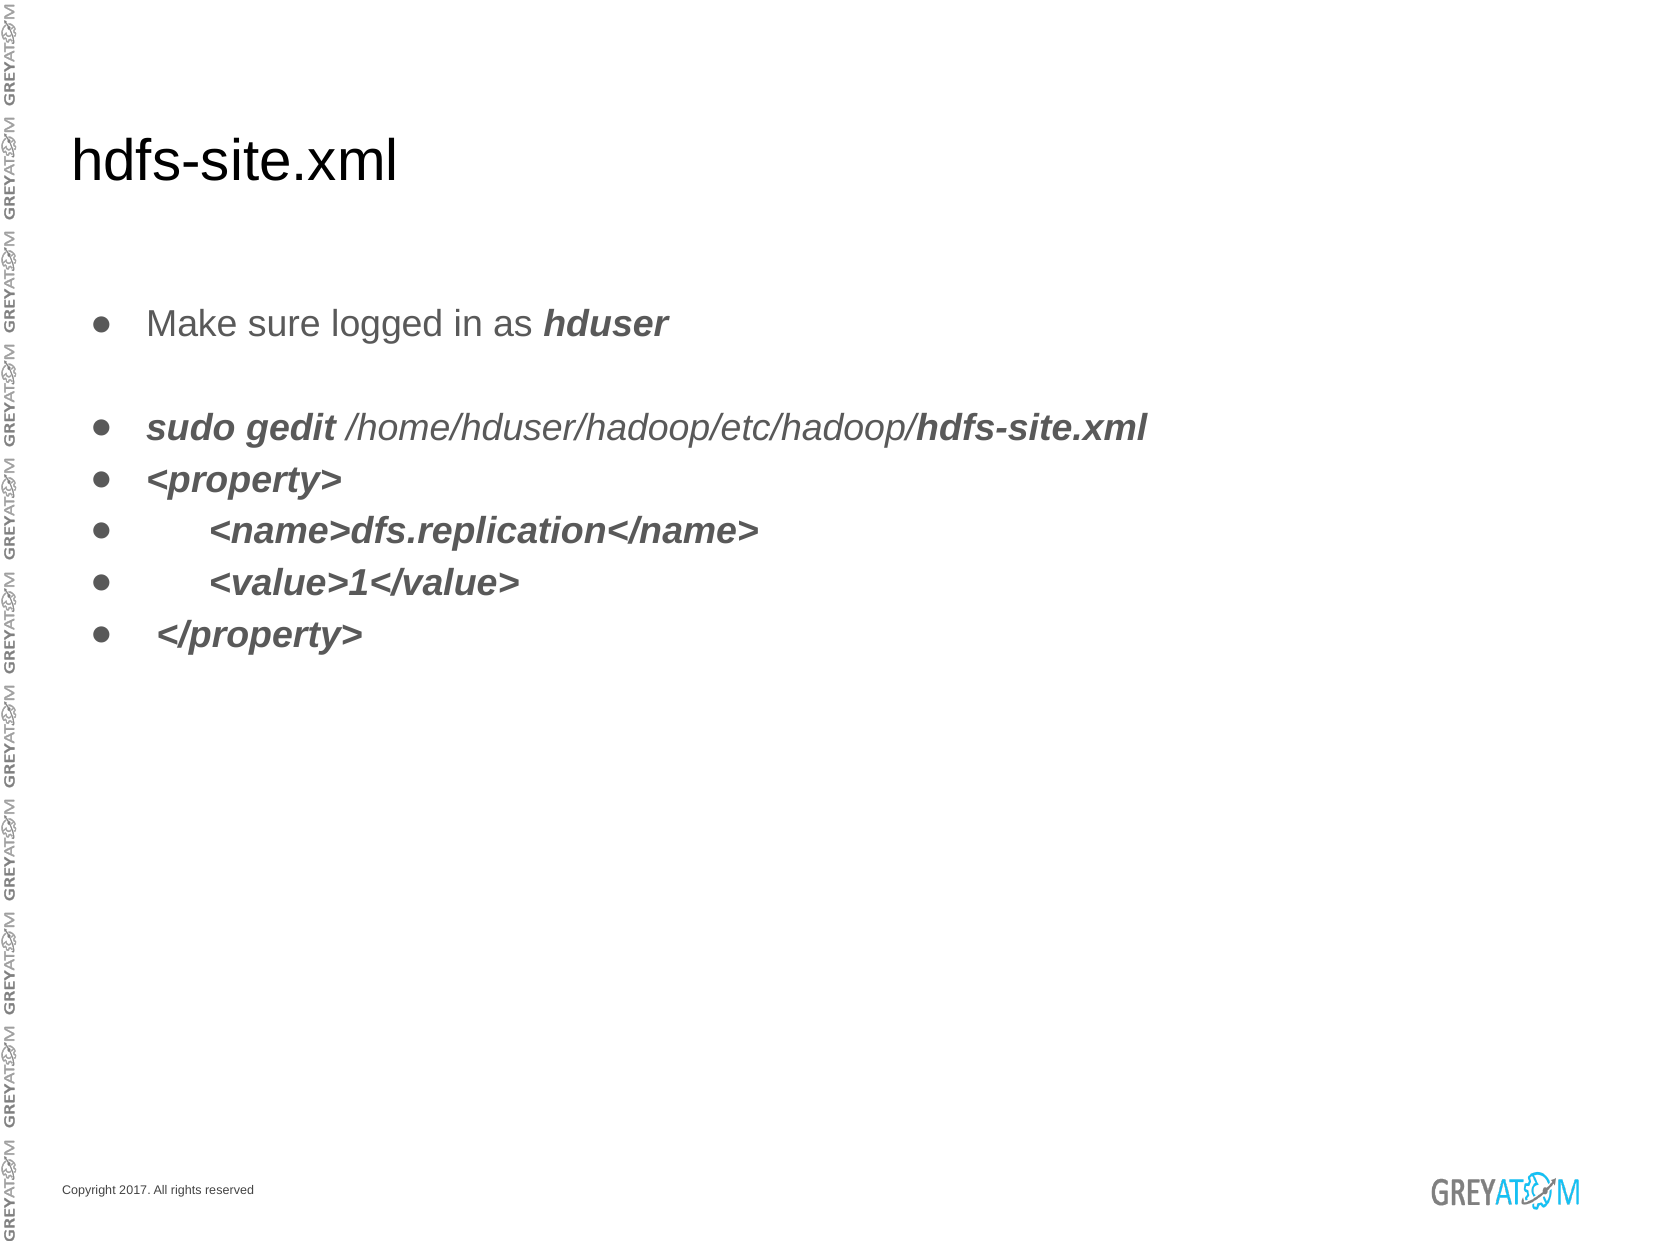

hdfs-site.xml
Make sure logged in as hduser
sudo gedit /home/hduser/hadoop/etc/hadoop/hdfs-site.xml
<property>
 <name>dfs.replication</name>
 <value>1</value>
 </property>